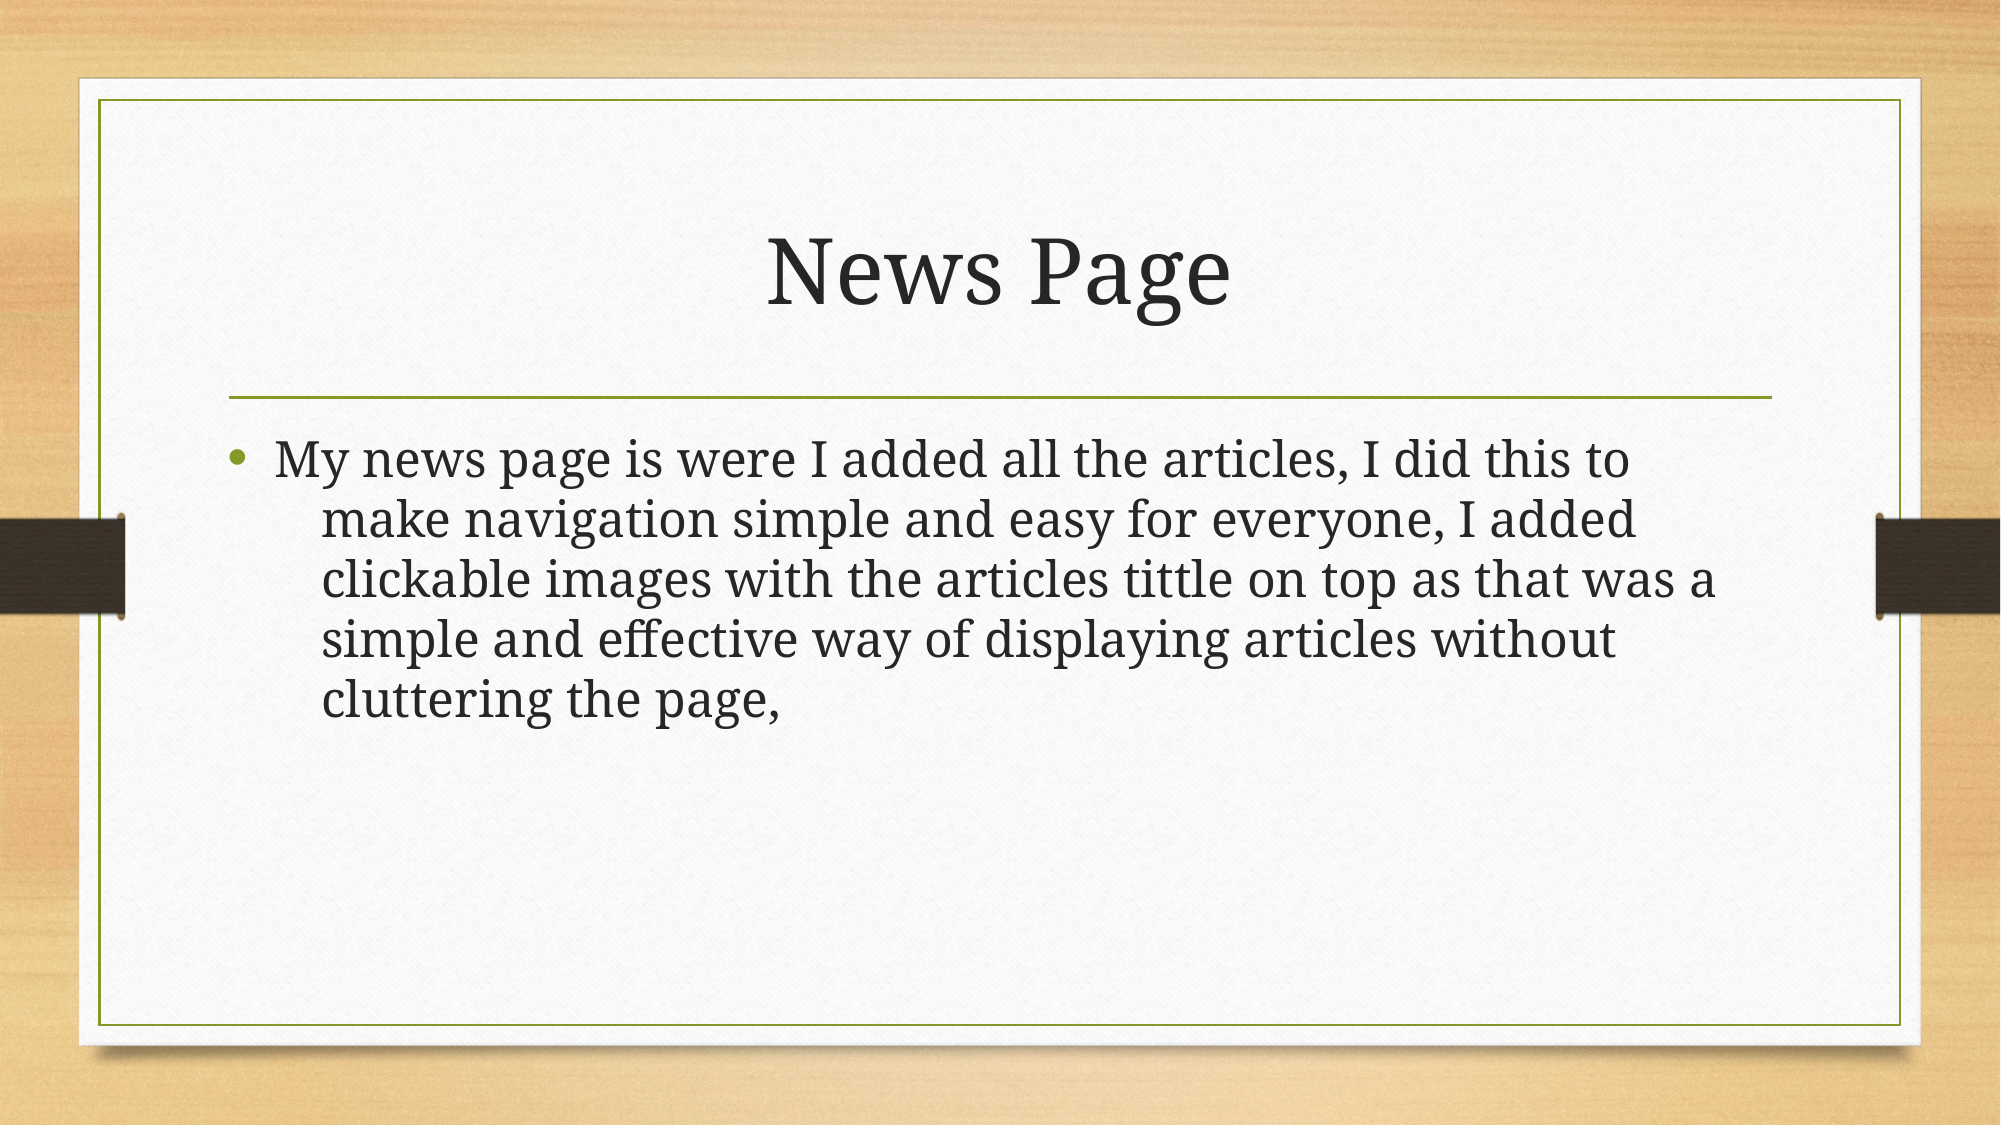

# News Page
My news page is were I added all the articles, I did this to make navigation simple and easy for everyone, I added clickable images with the articles tittle on top as that was a simple and effective way of displaying articles without cluttering the page,